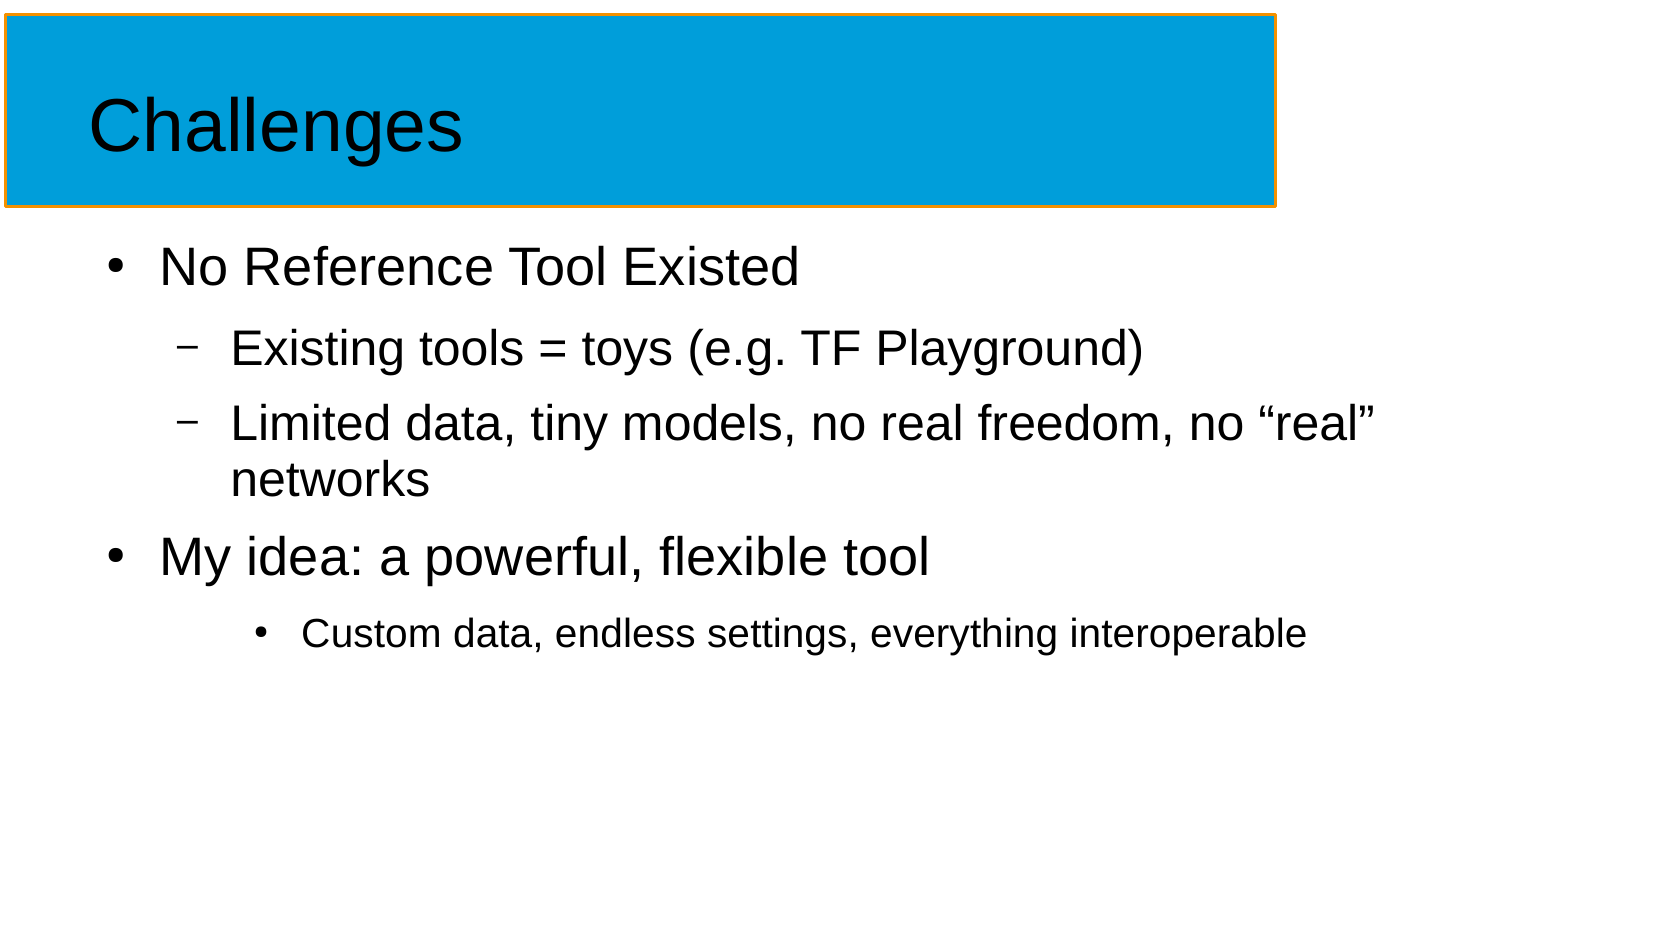

# Challenges
No Reference Tool Existed
Existing tools = toys (e.g. TF Playground)
Limited data, tiny models, no real freedom, no “real” networks
My idea: a powerful, flexible tool
Custom data, endless settings, everything interoperable